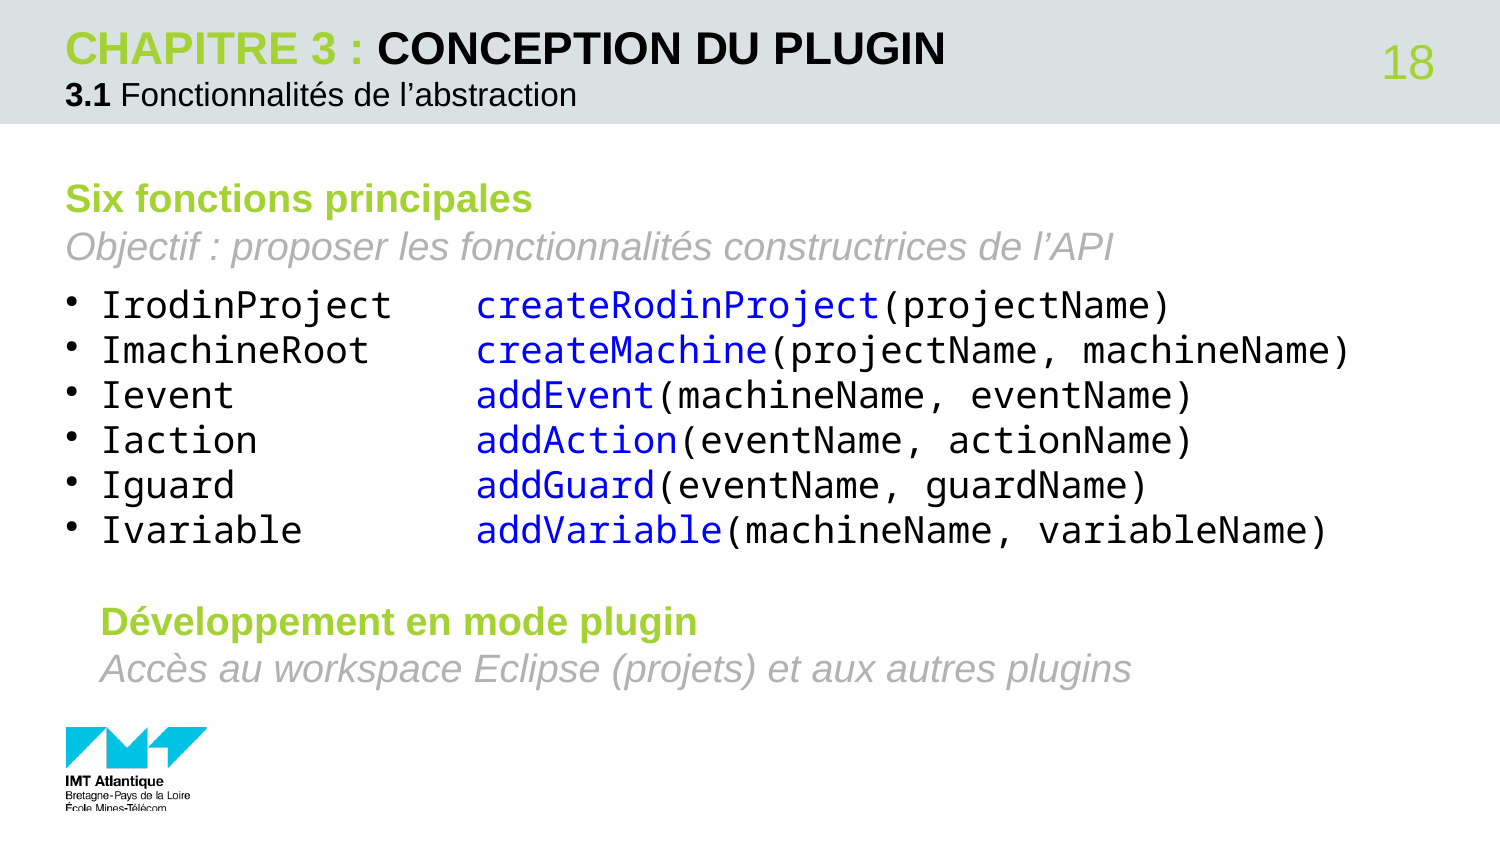

# CHAPITRE 3 : Conception du plugin
3.1 Fonctionnalités de l’abstraction
Six fonctions principales
Objectif : proposer les fonctionnalités constructrices de l’API
IrodinProject 	createRodinProject(projectName)
ImachineRoot		createMachine(projectName, machineName)
Ievent 			addEvent(machineName, eventName)
Iaction 			addAction(eventName, actionName)
Iguard 			addGuard(eventName, guardName)
Ivariable 		addVariable(machineName, variableName)
Développement en mode plugin
Accès au workspace Eclipse (projets) et aux autres plugins